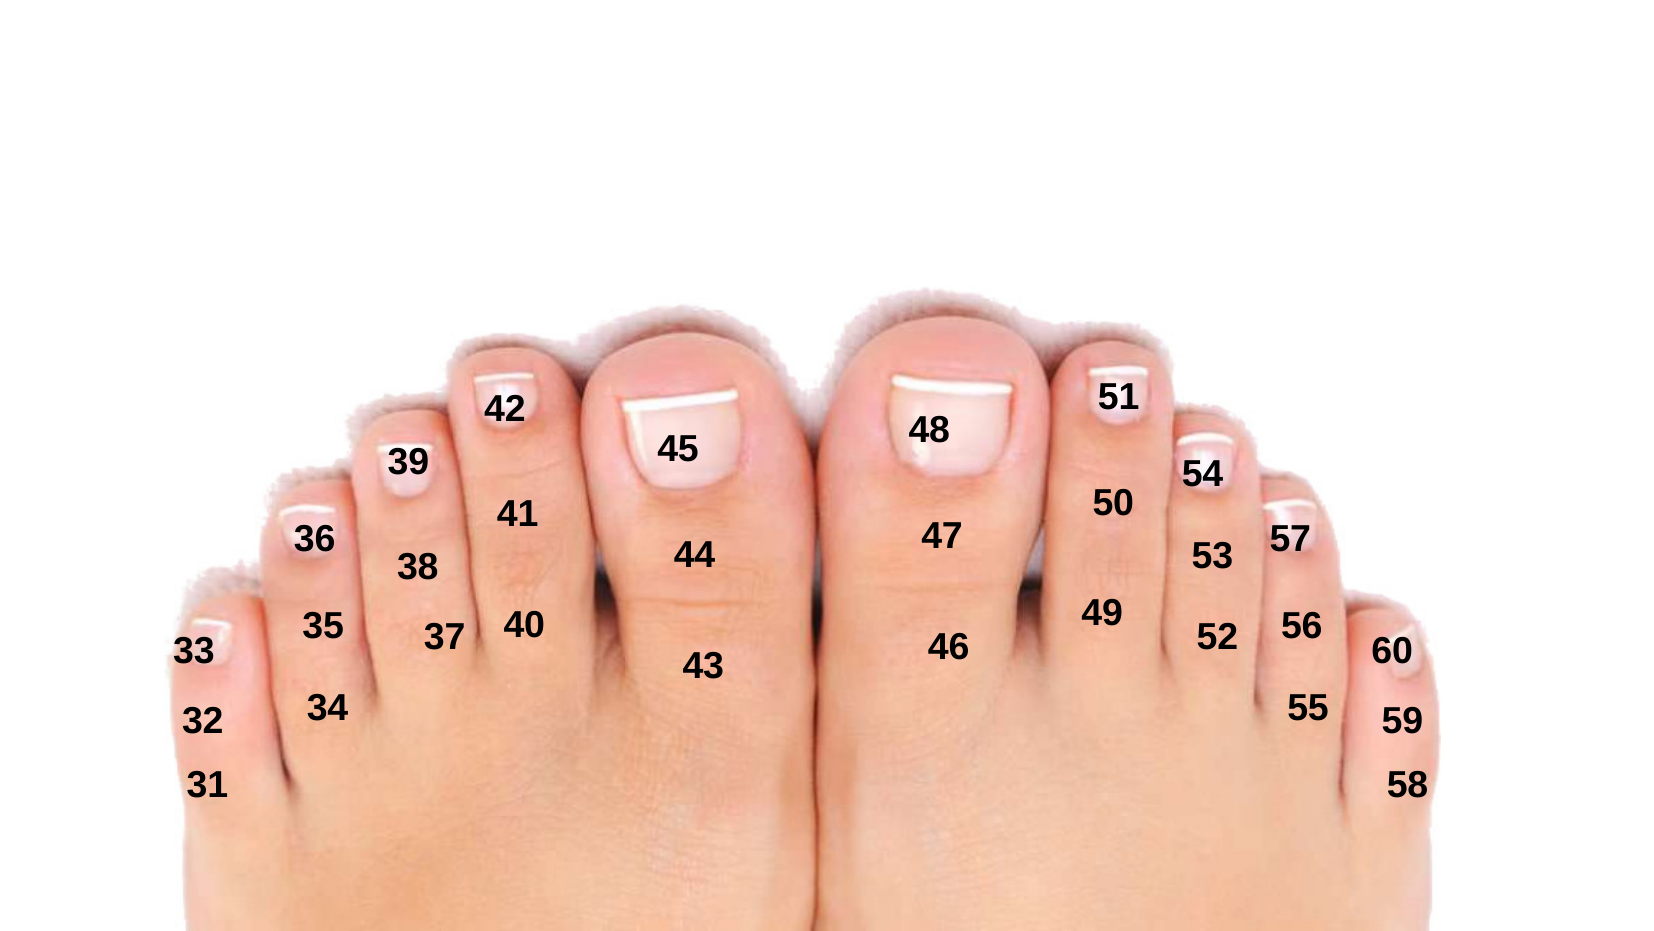

51
42
48
45
39
54
50
41
47
57
36
44
53
38
49
40
56
35
37
52
46
33
60
43
55
34
32
59
31
58